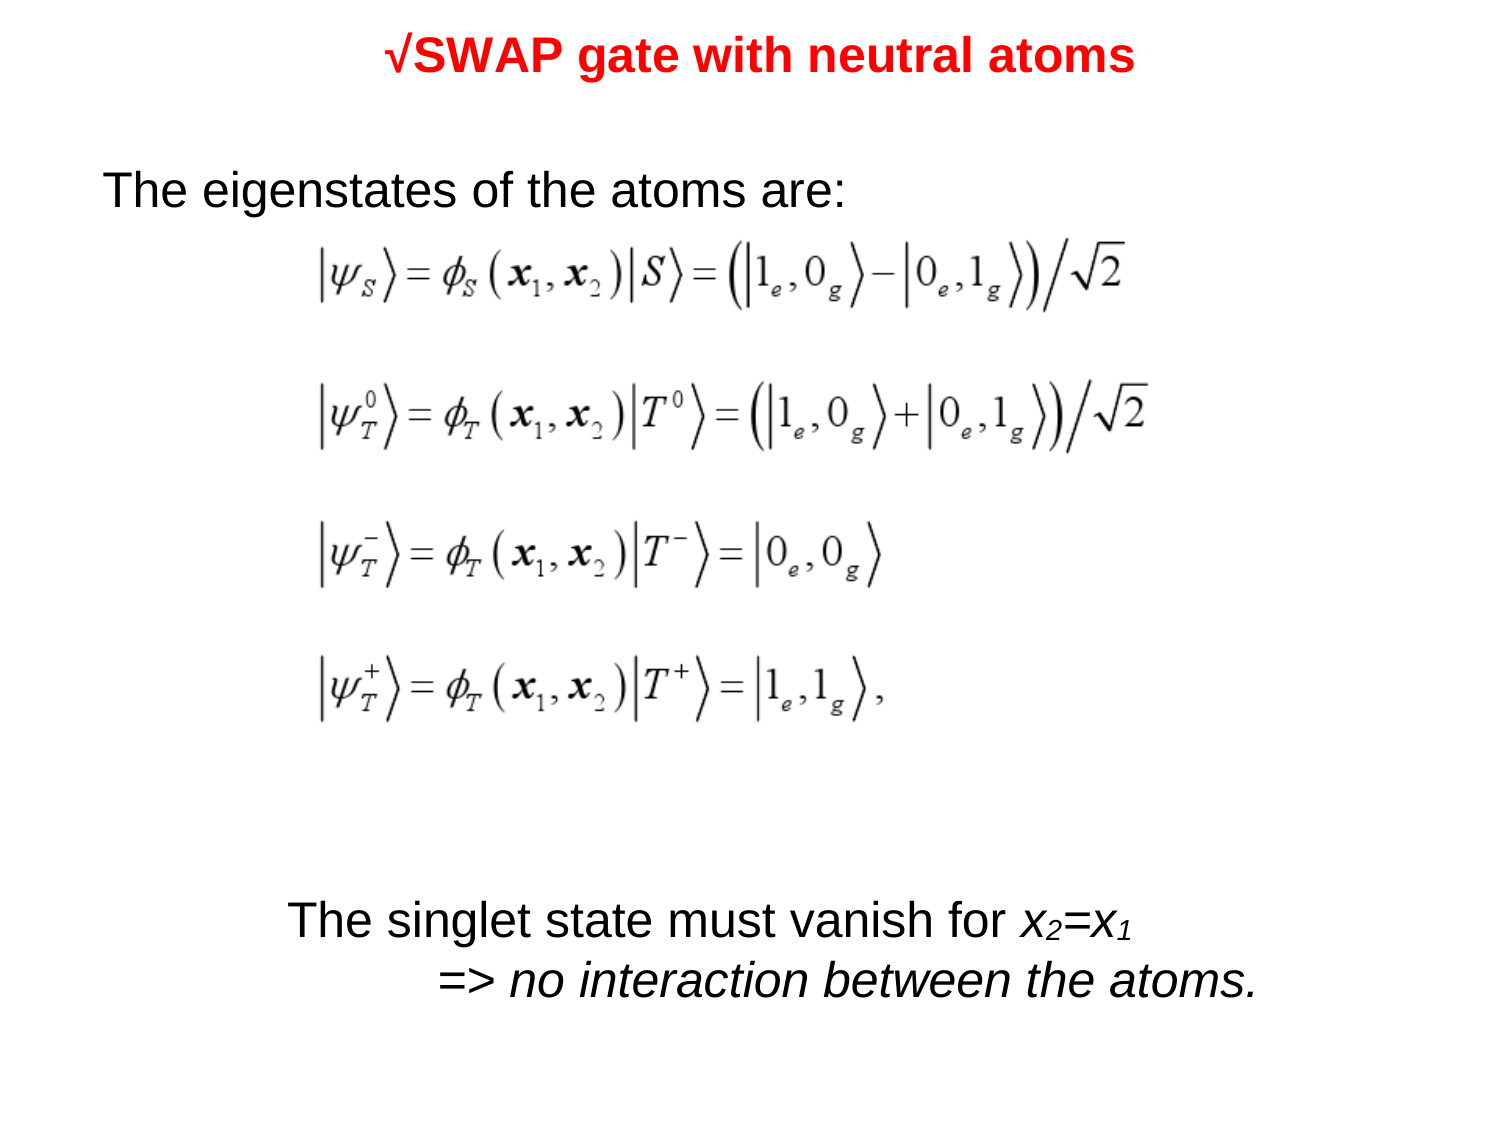

√SWAP gate with neutral atoms
The eigenstates of the atoms are:
The singlet state must vanish for x2=x1
	=> no interaction between the atoms.